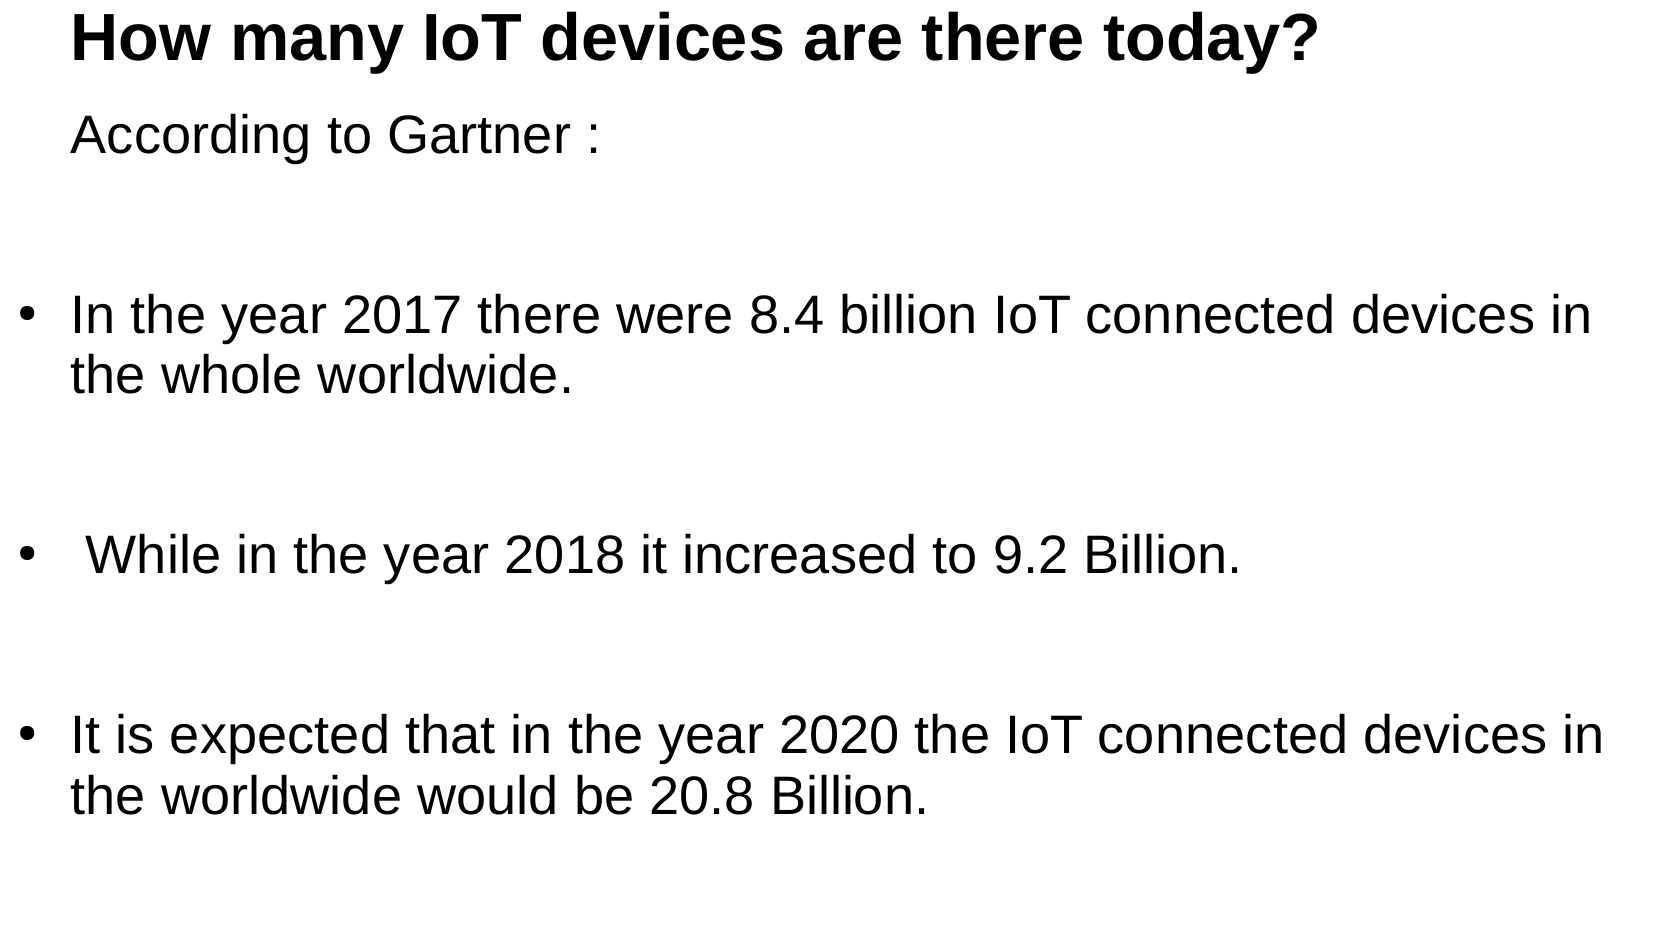

# How many IoT devices are there today?
According to Gartner :
In the year 2017 there were 8.4 billion IoT connected devices in the whole worldwide.
 While in the year 2018 it increased to 9.2 Billion.
It is expected that in the year 2020 the IoT connected devices in the worldwide would be 20.8 Billion.